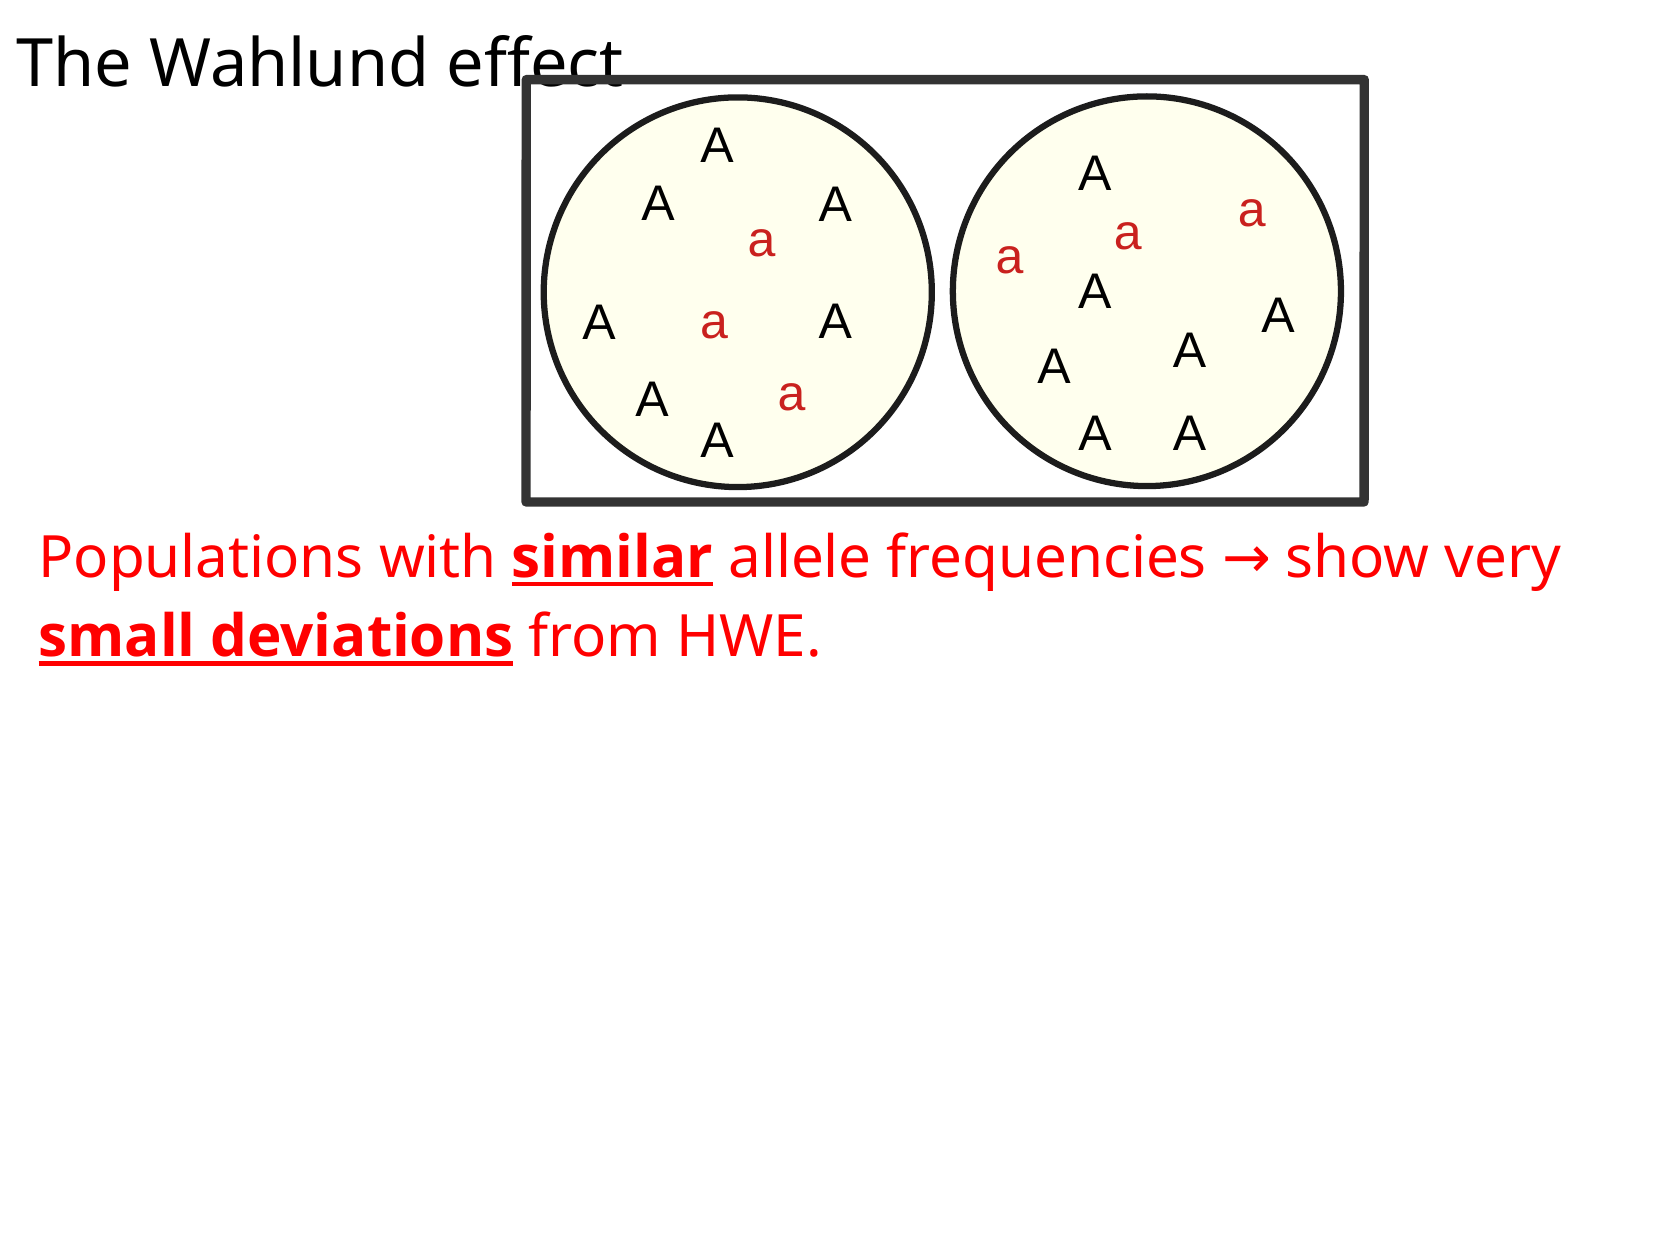

The Wahlund effect
A
A
A
A
a
a
a
a
A
A
a
A
A
A
A
a
A
A
A
A
Populations with similar allele frequencies → show very small deviations from HWE.